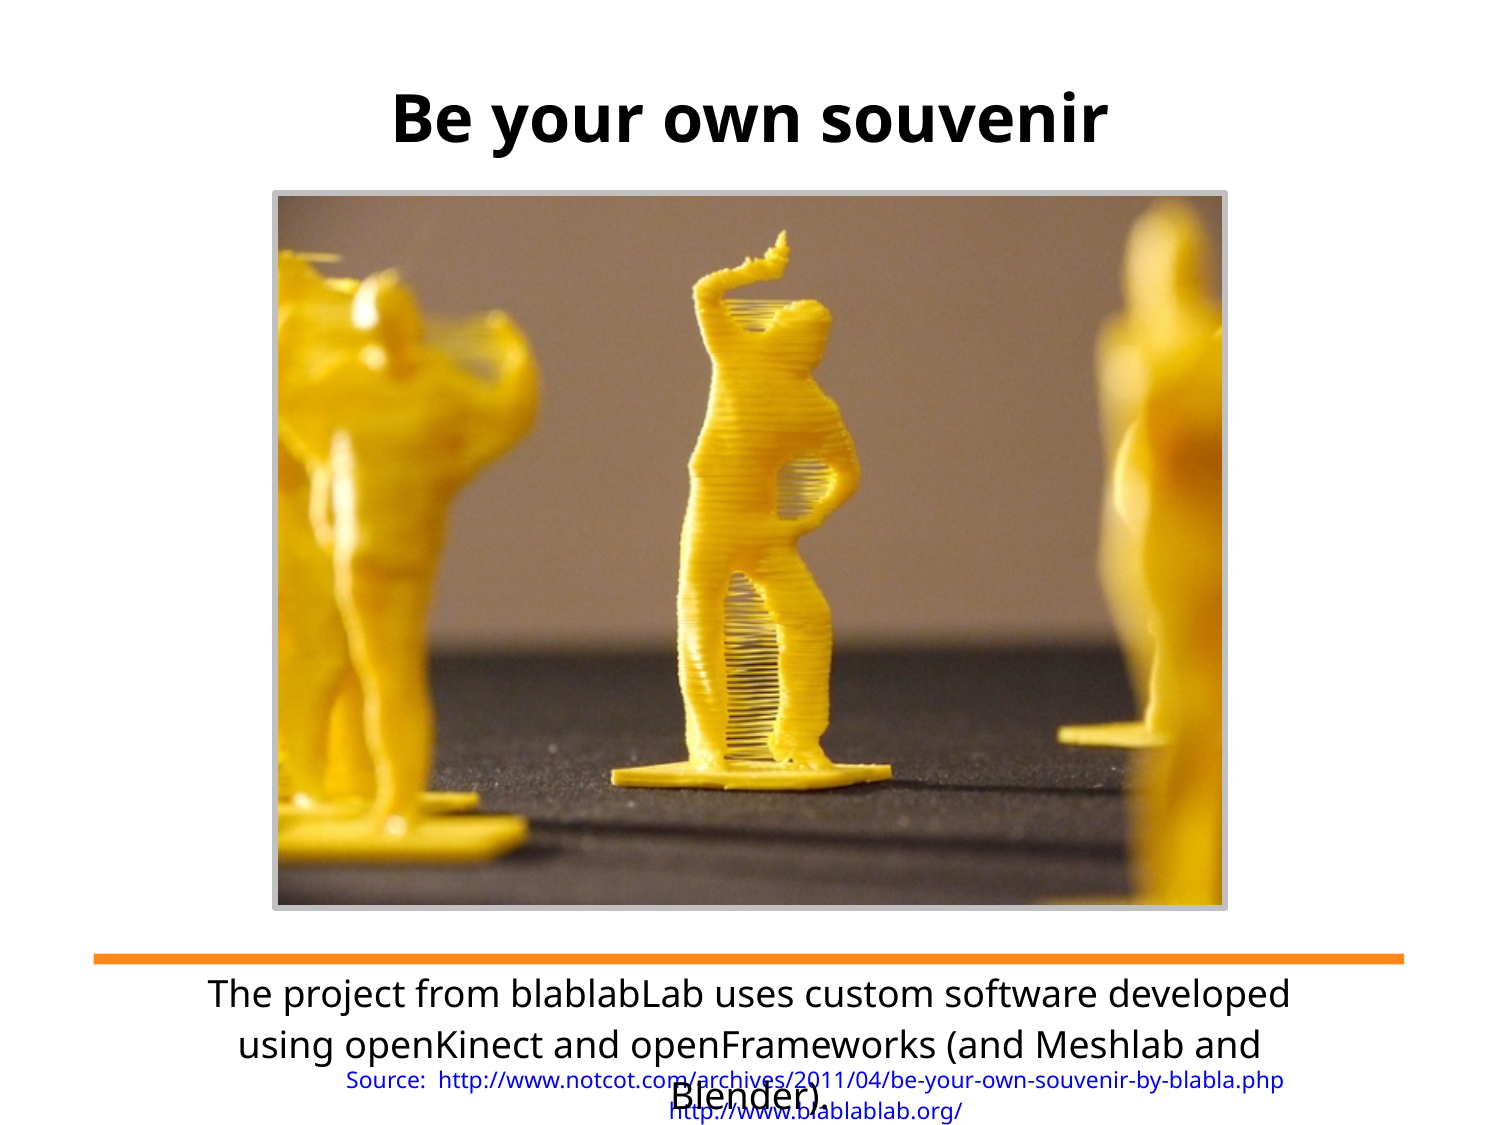

# Be your own souvenir
The project from blablabLab uses custom software developed using openKinect and openFrameworks (and Meshlab and Blender).
Source: http://www.notcot.com/archives/2011/04/be-your-own-souvenir-by-blabla.php
http://www.blablablab.org/